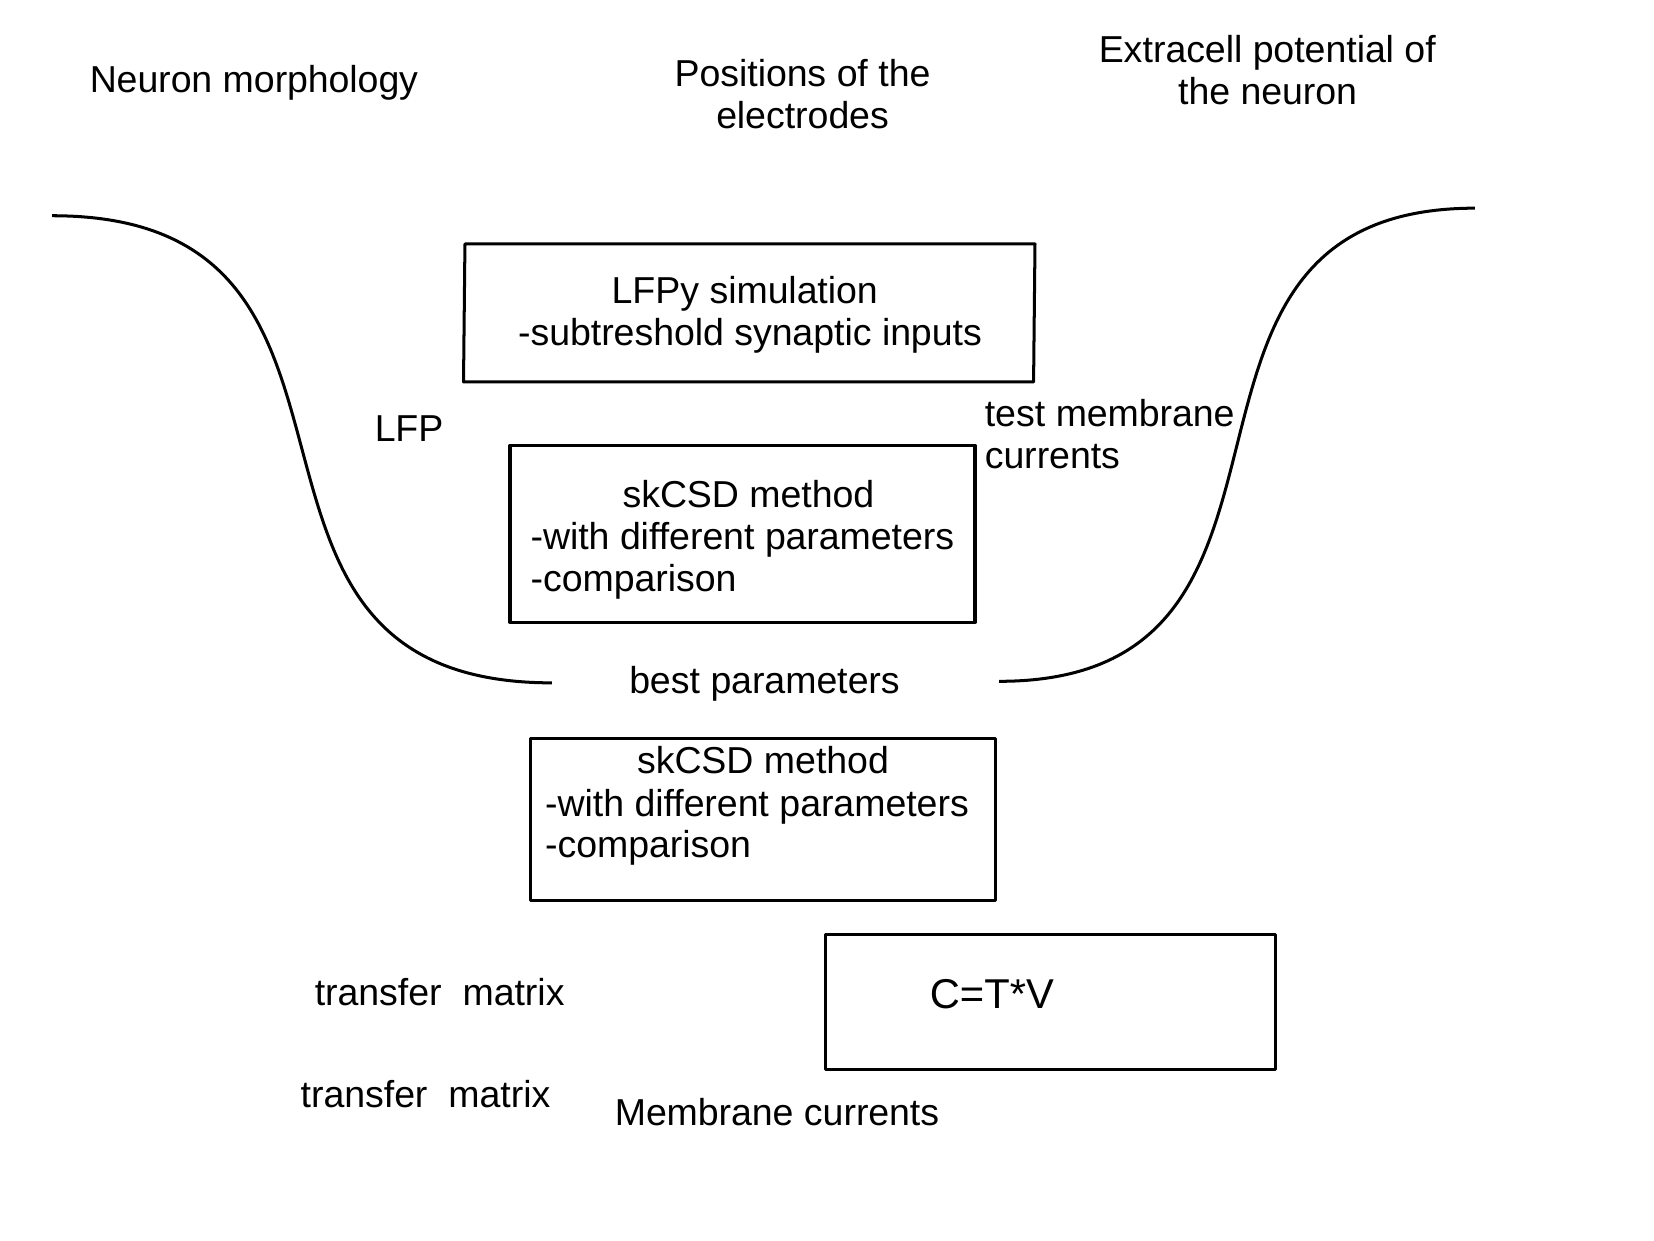

Extracell potential of the neuron
Positions of the electrodes
Neuron morphology
LFPy simulation
-subtreshold synaptic inputs
test membrane
currents
LFP
skCSD method
-with different parameters
-comparison
best parameters
skCSD method
-with different parameters
-comparison
transfer matrix
C=T*V
transfer matrix
Membrane currents